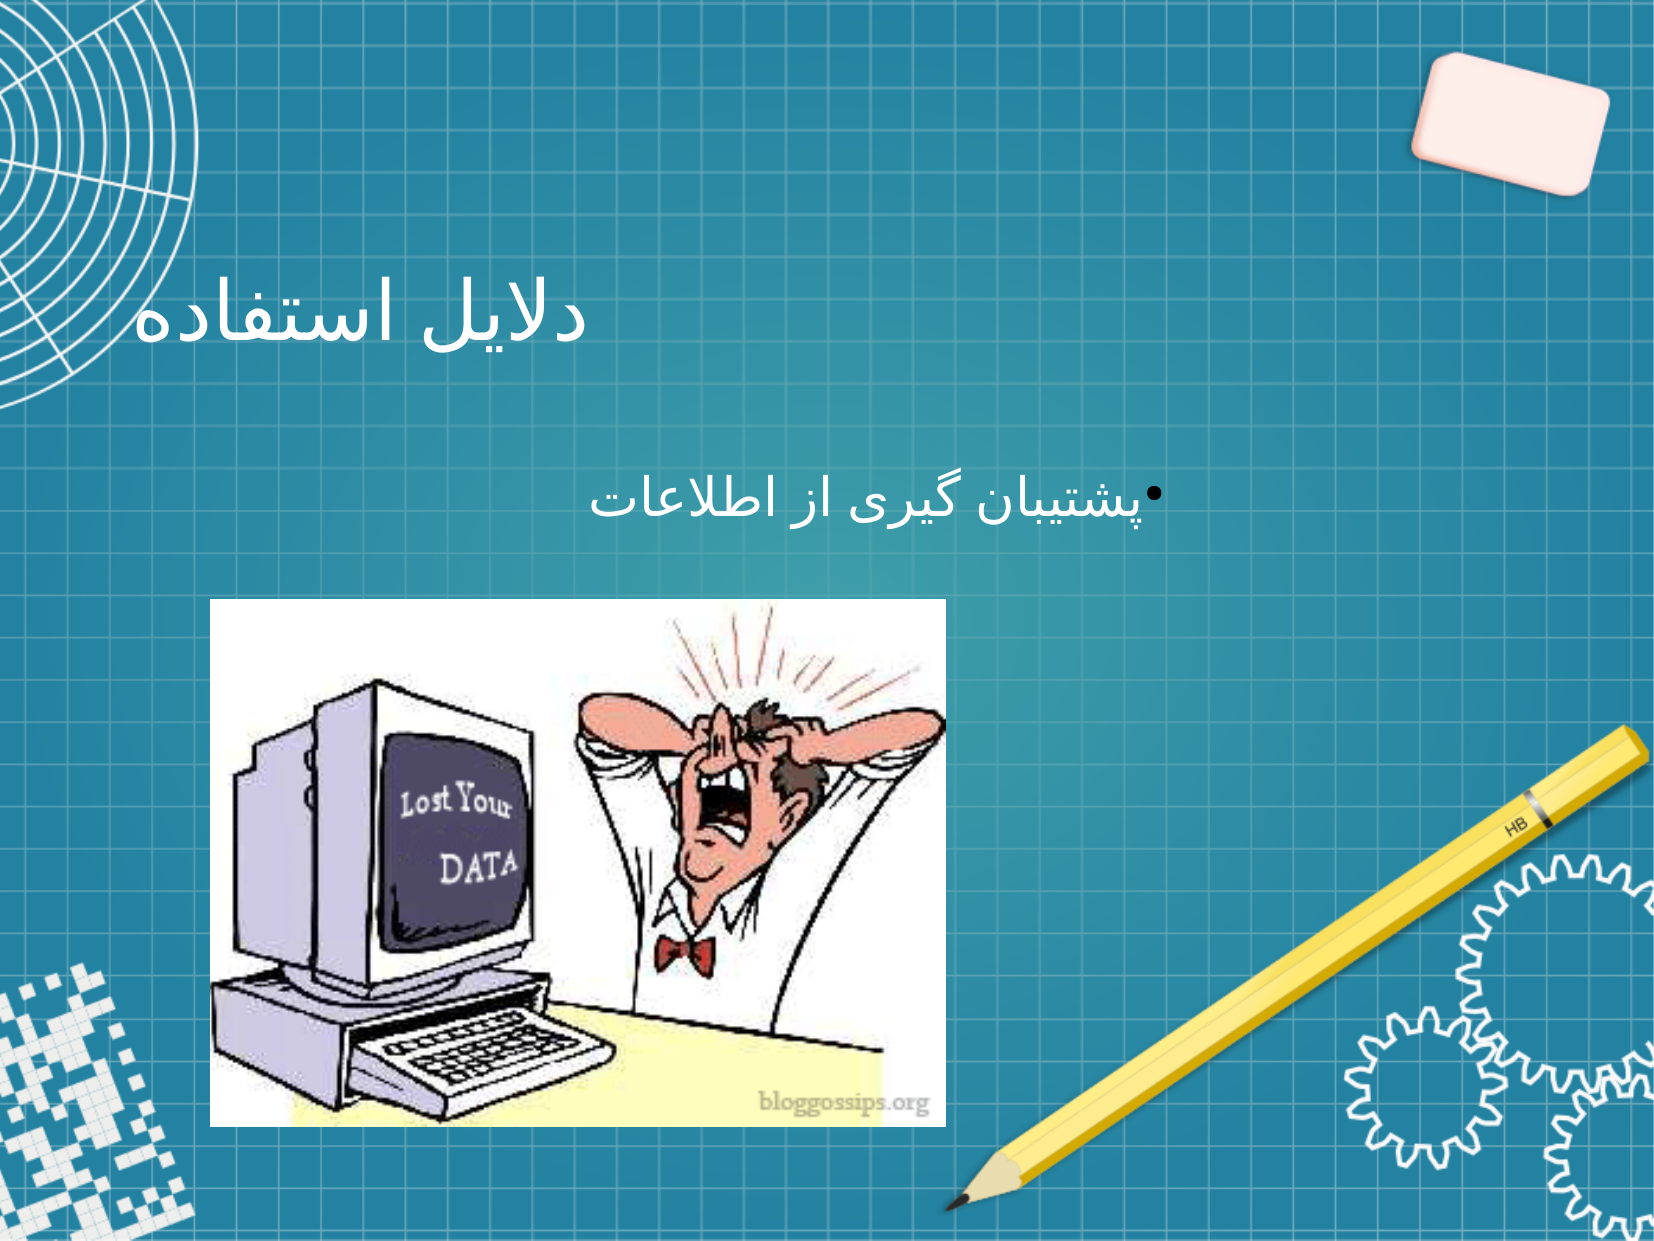

# دلایل استفاده
پشتیبان گیری از اطلاعات